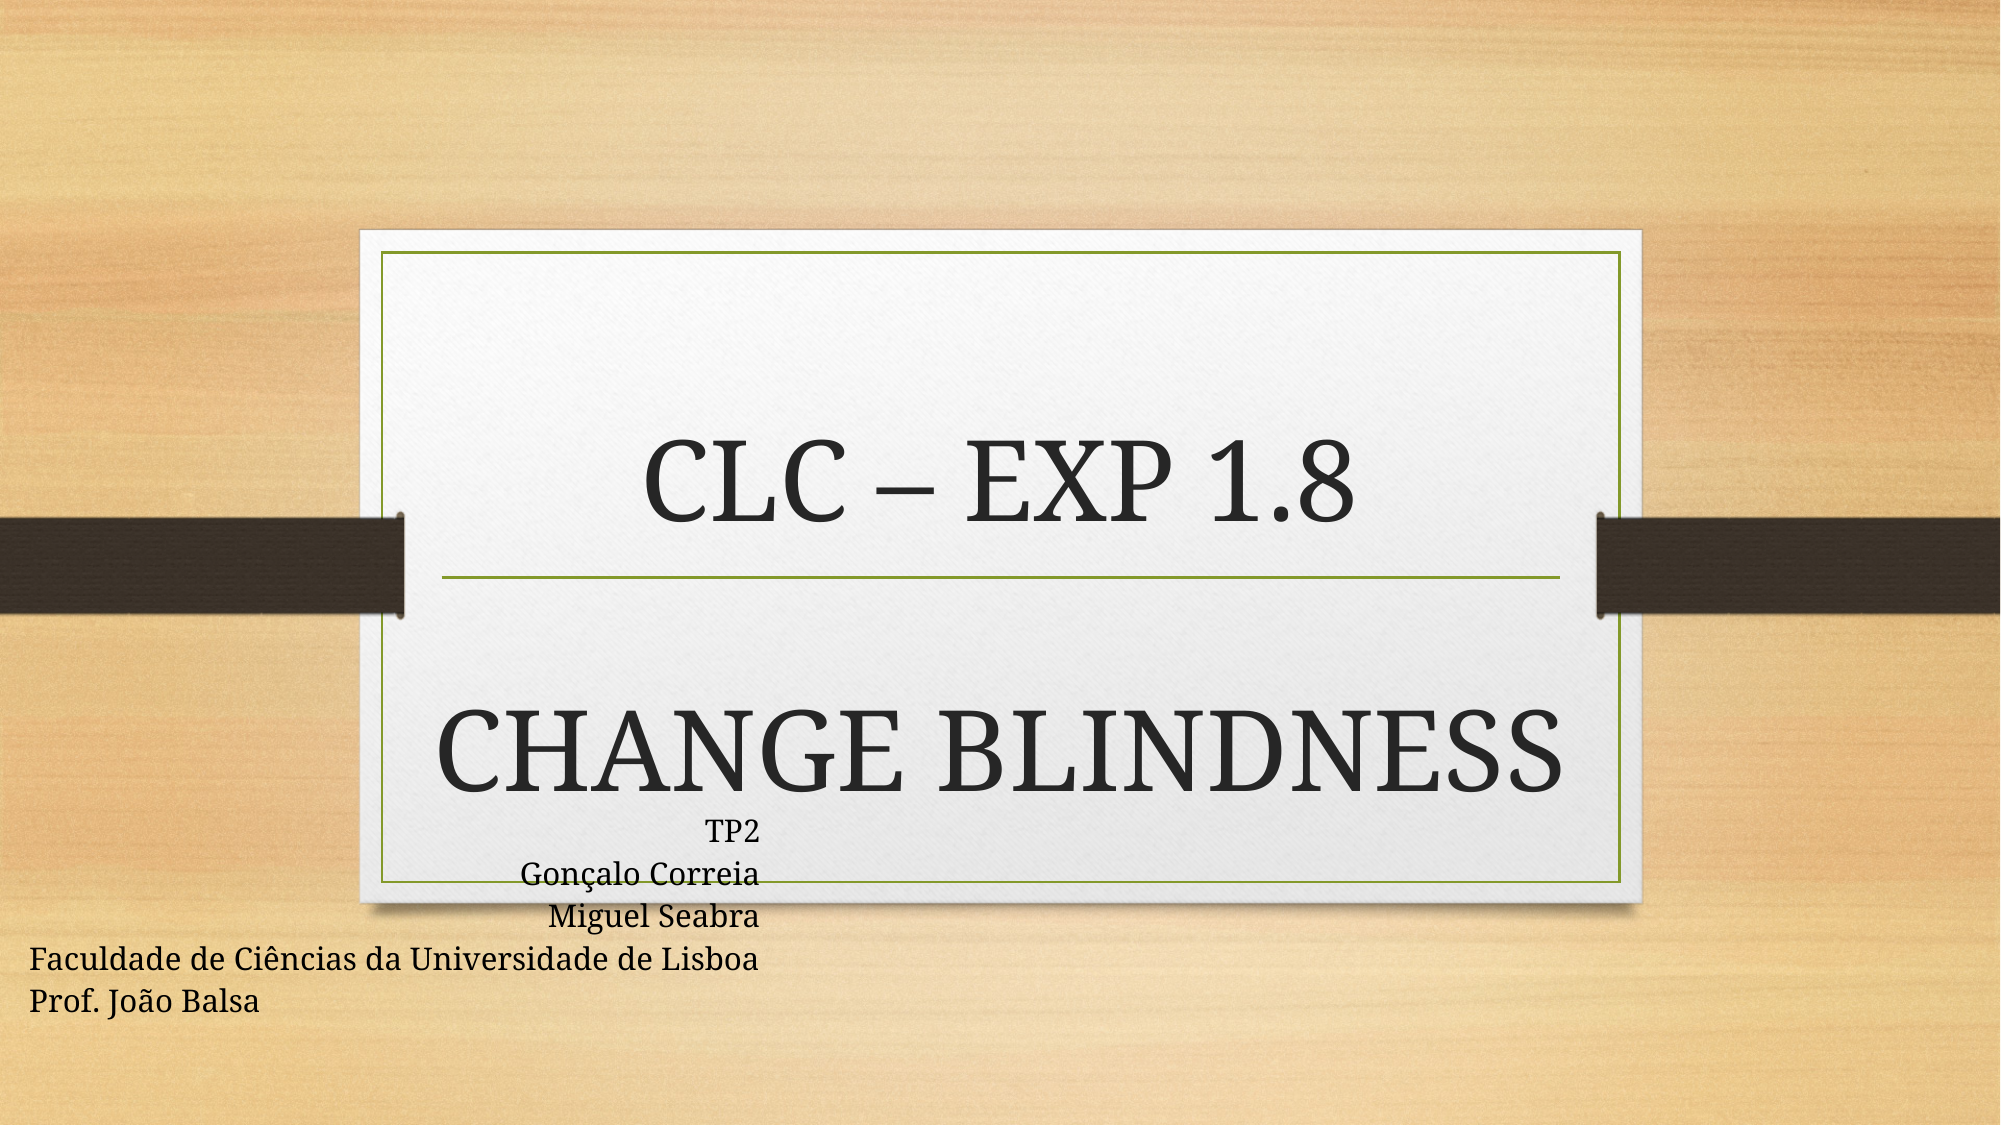

# CLC – EXP 1.8 CHANGE BLINDNESS
TP2
Gonçalo Correia
Miguel Seabra
Faculdade de Ciências da Universidade de Lisboa
Prof. João Balsa